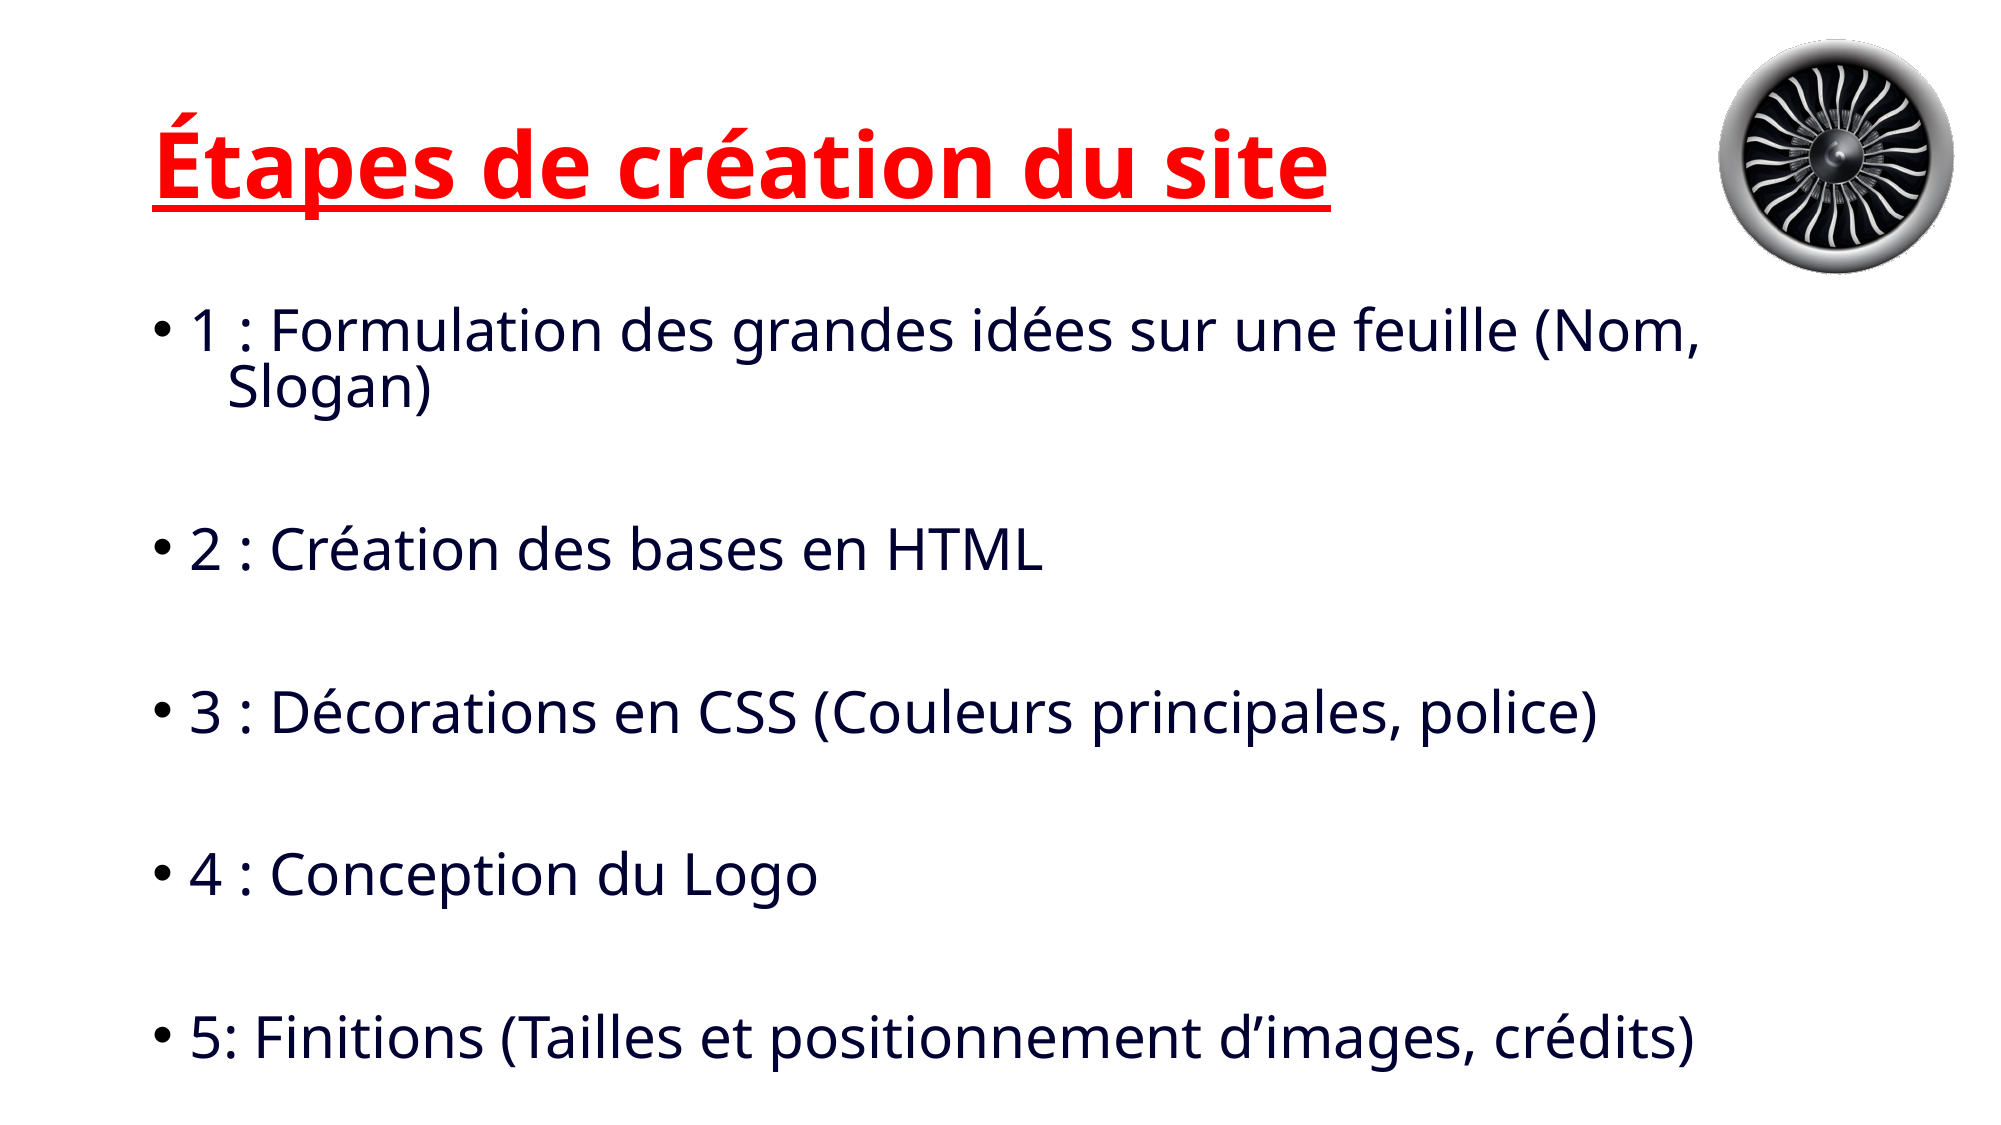

# Étapes de création du site
1 : Formulation des grandes idées sur une feuille (Nom, Slogan)
2 : Création des bases en HTML
3 : Décorations en CSS (Couleurs principales, police)
4 : Conception du Logo
5: Finitions (Tailles et positionnement d’images, crédits)